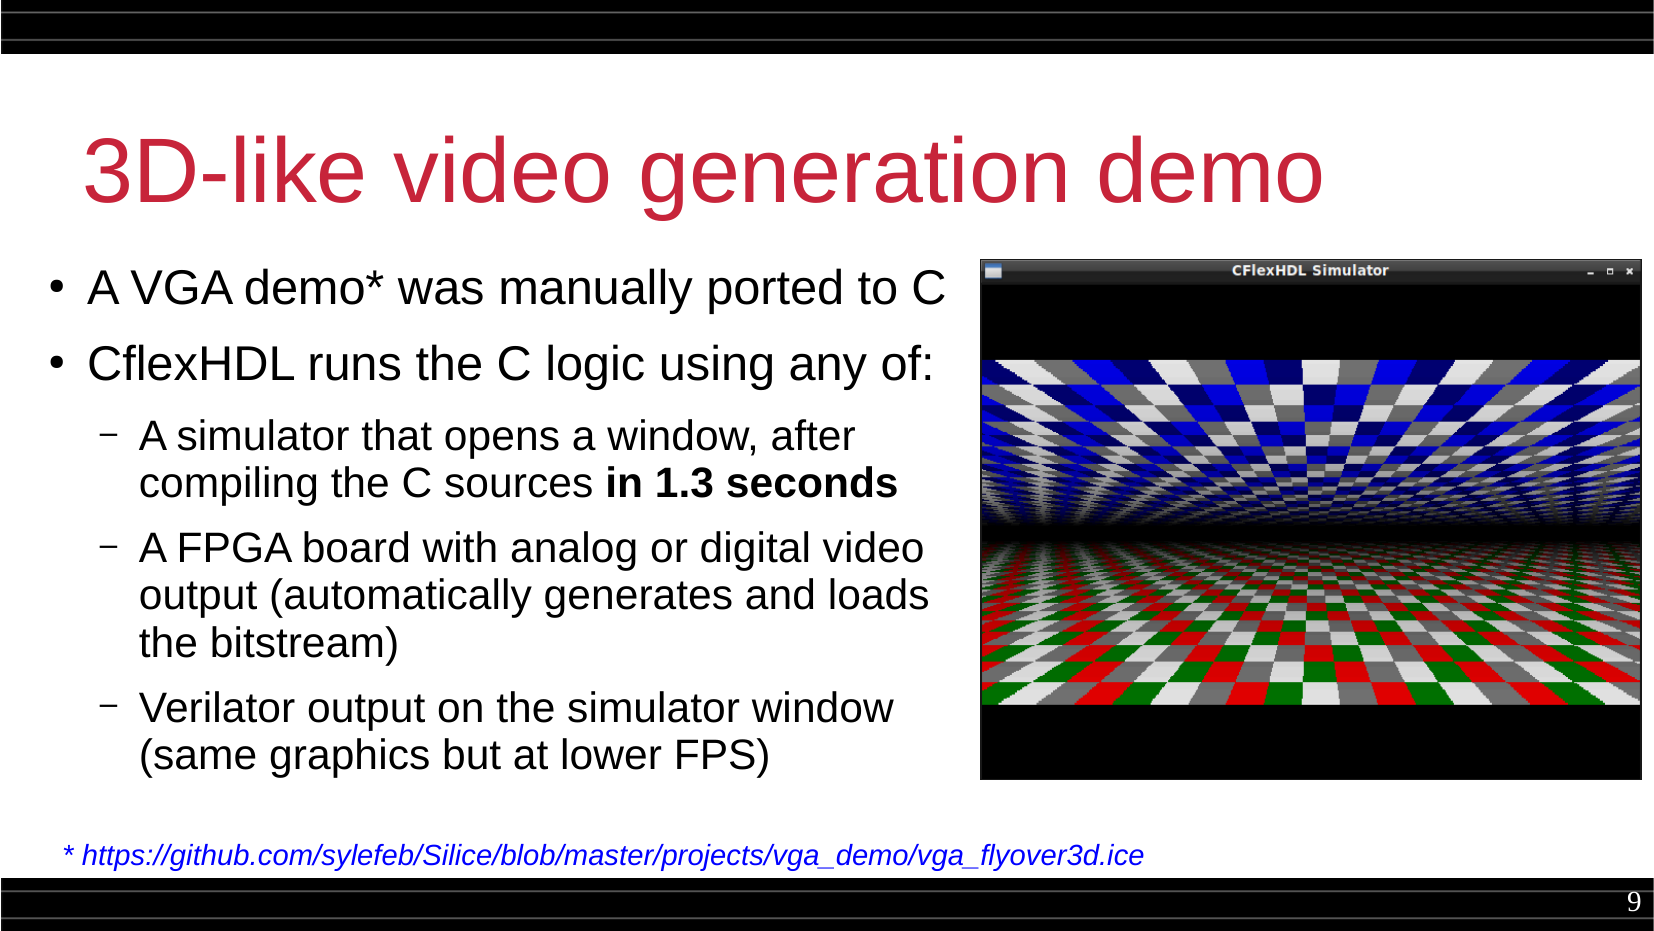

# 3D-like video generation demo
A VGA demo* was manually ported to C
CflexHDL runs the C logic using any of:
A simulator that opens a window, after compiling the C sources in 1.3 seconds
A FPGA board with analog or digital video output (automatically generates and loads the bitstream)
Verilator output on the simulator window (same graphics but at lower FPS)
* https://github.com/sylefeb/Silice/blob/master/projects/vga_demo/vga_flyover3d.ice